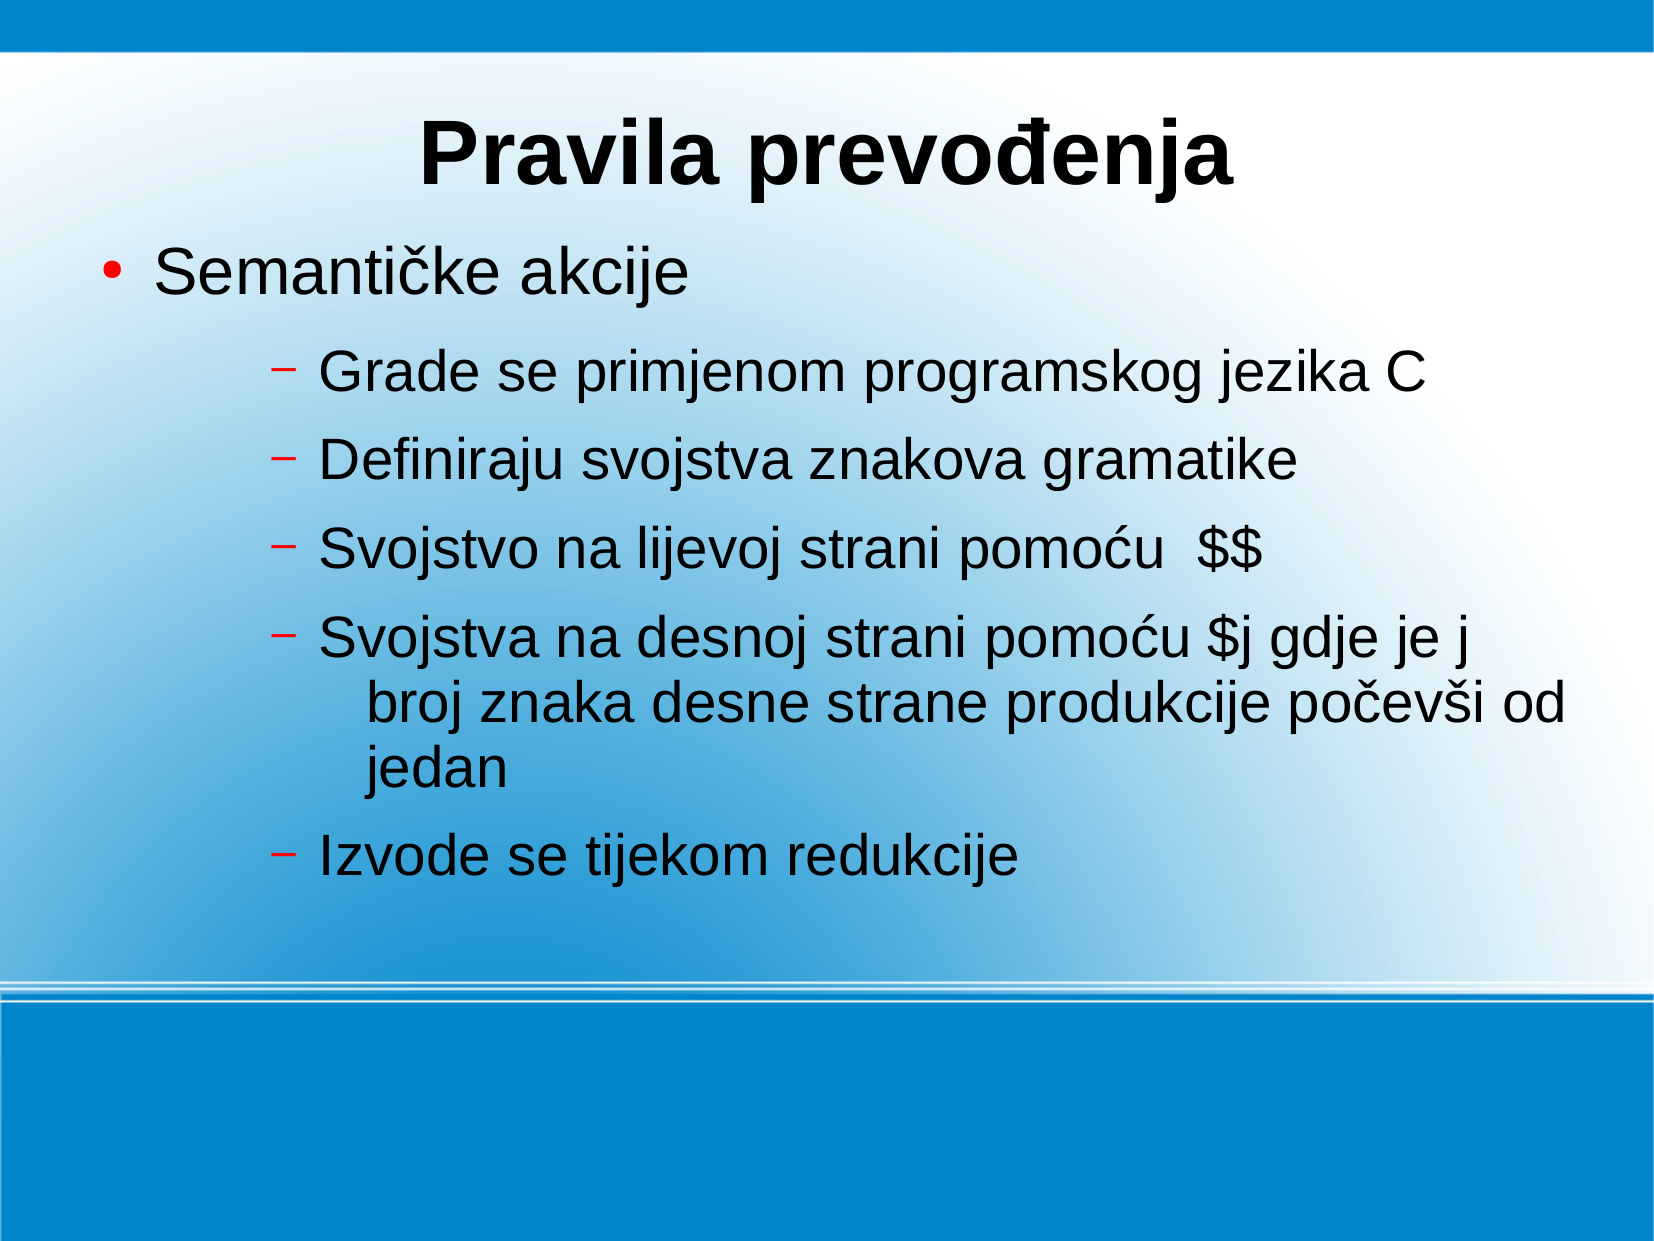

Pravila prevođenja
# Semantičke akcije
Grade se primjenom programskog jezika C
Definiraju svojstva znakova gramatike
Svojstvo na lijevoj strani pomoću $$
Svojstva na desnoj strani pomoću $j gdje je j broj znaka desne strane produkcije počevši od jedan
Izvode se tijekom redukcije